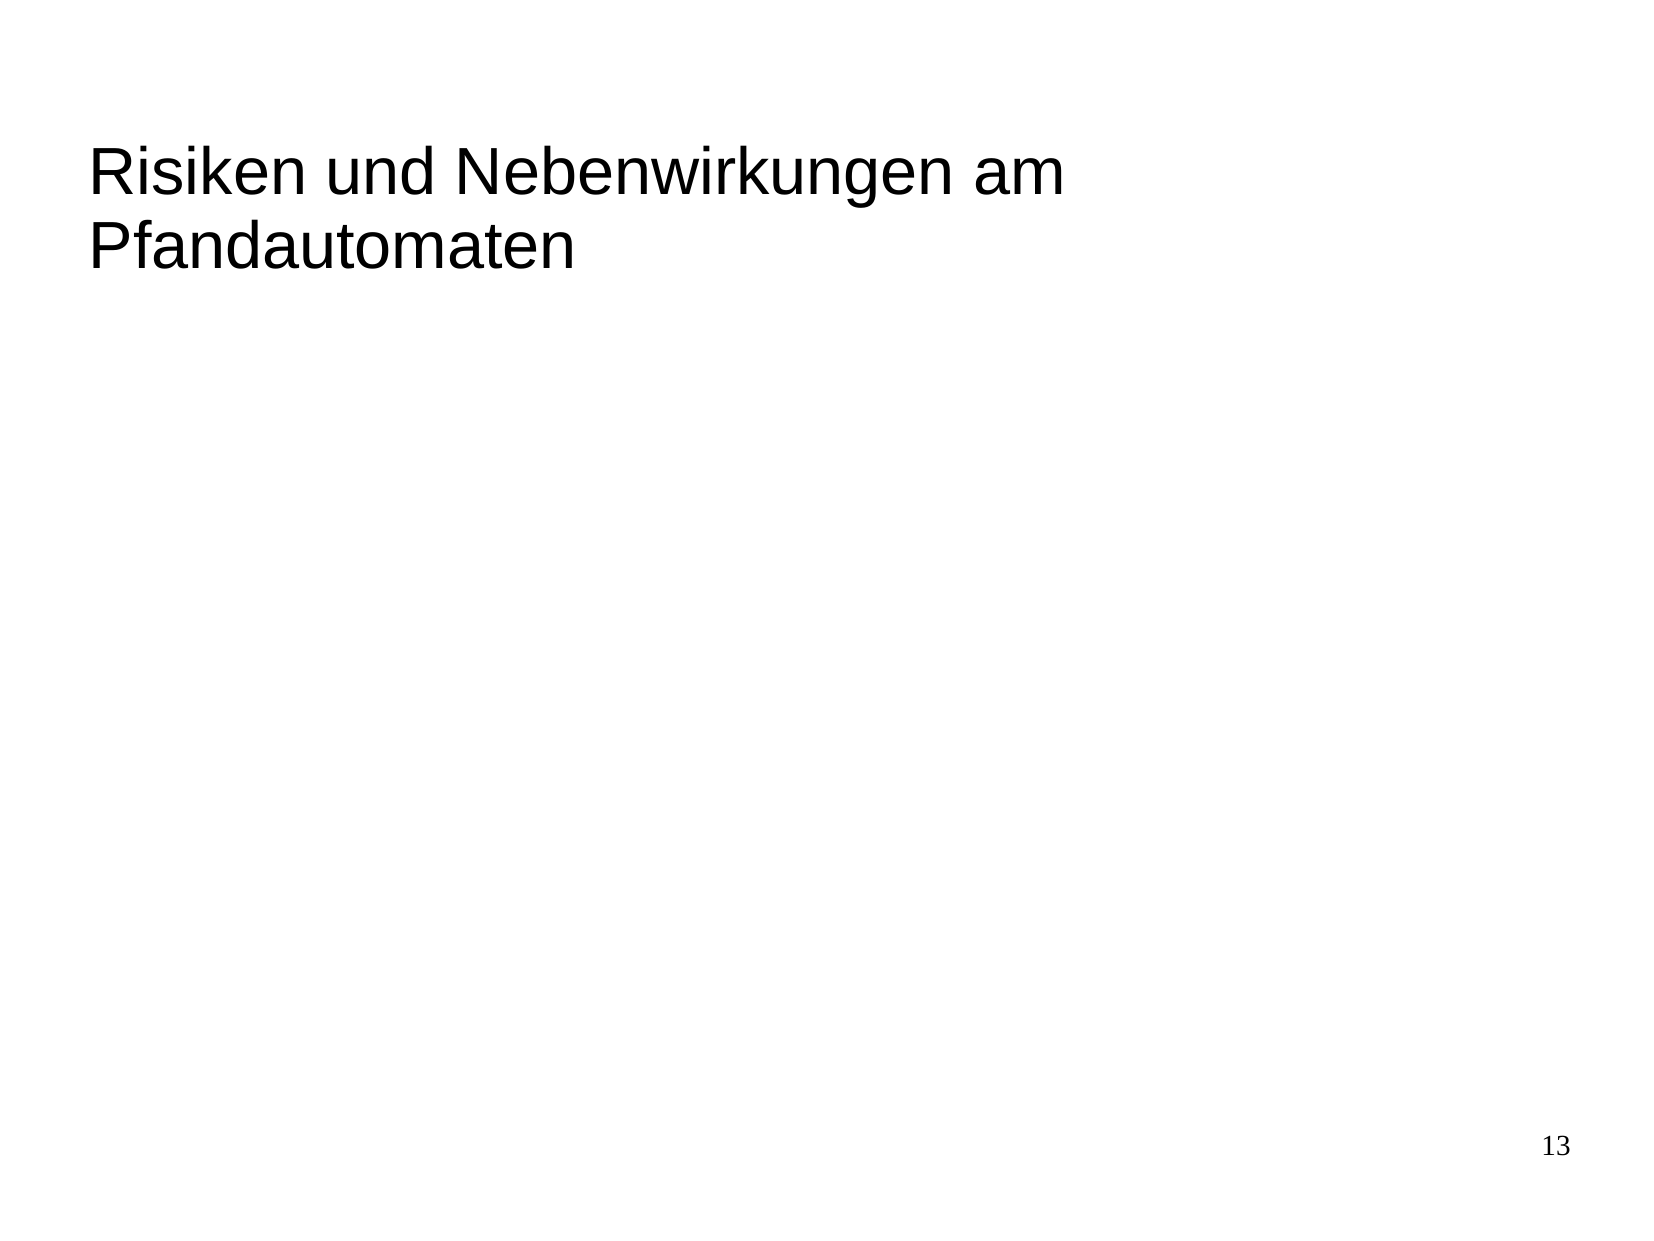

# Risiken und Nebenwirkungen am Pfandautomaten
13